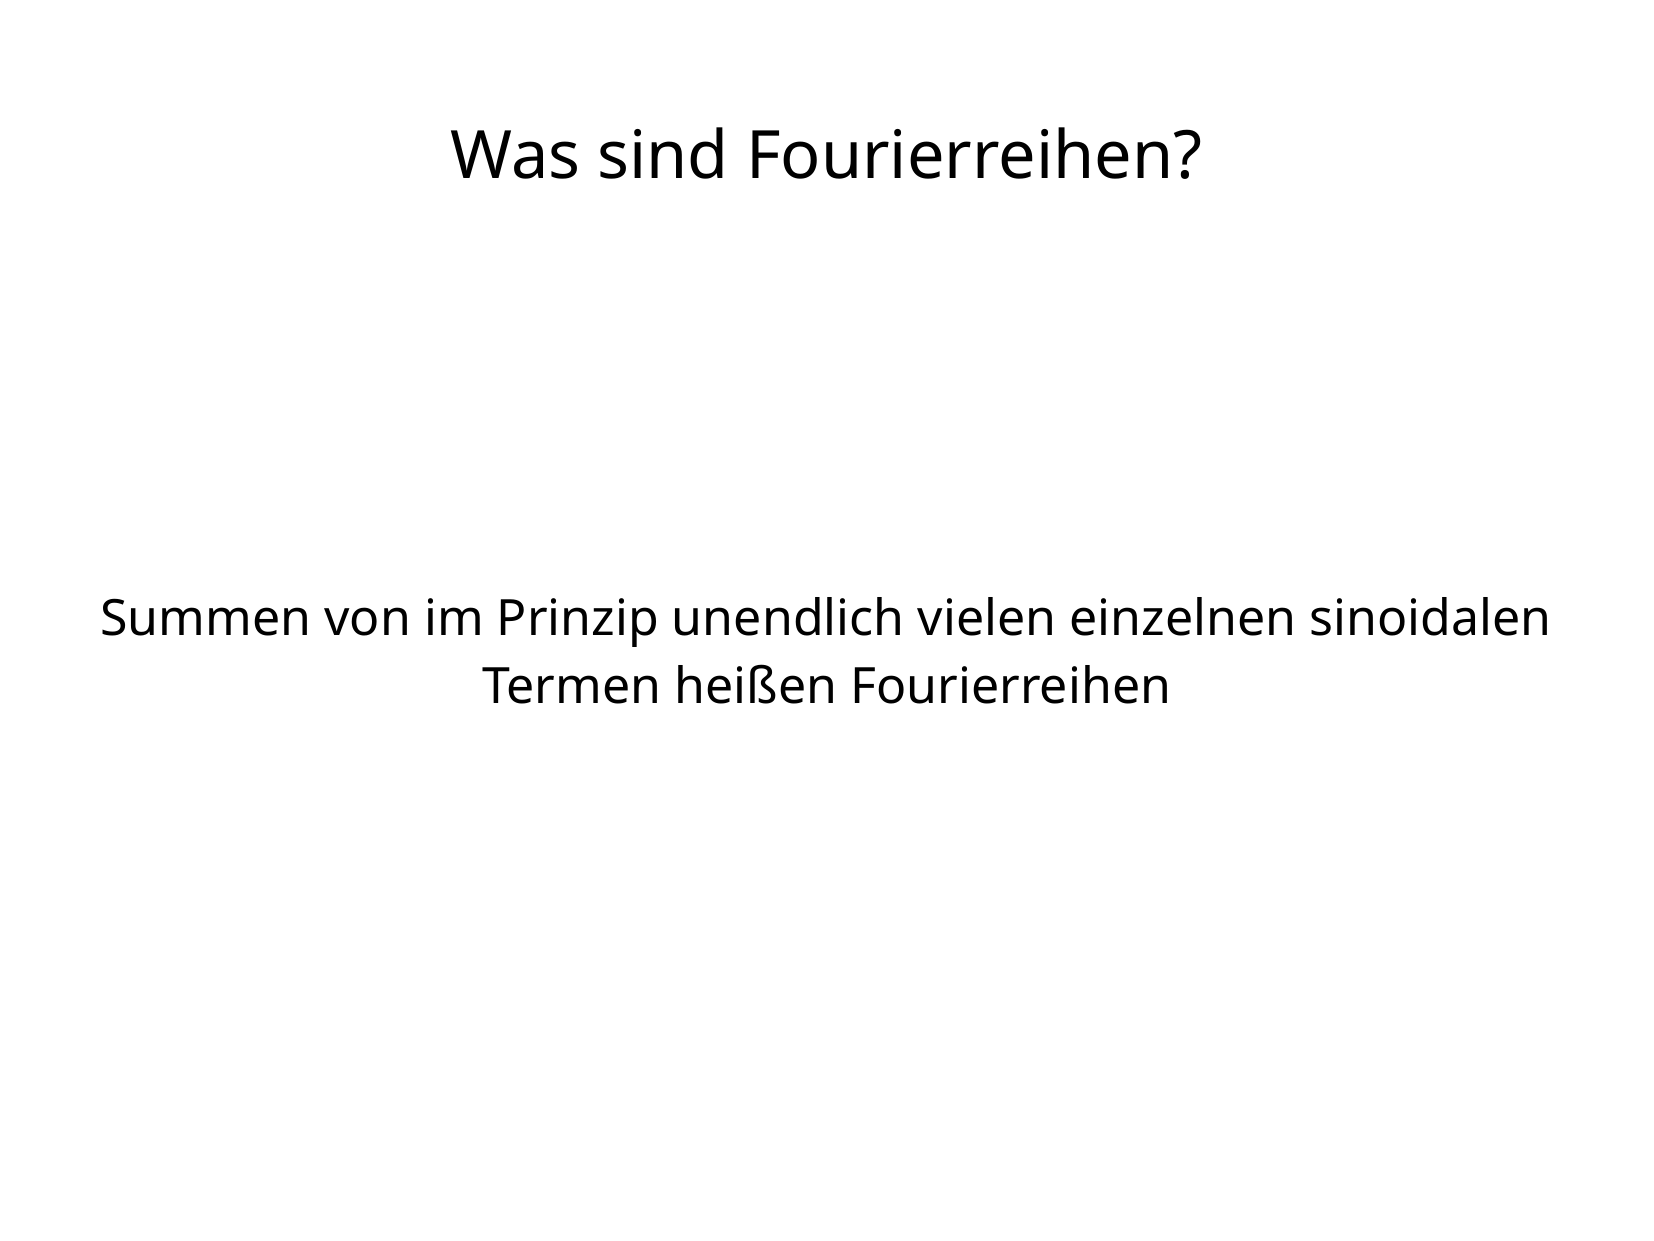

# Was sind Fourierreihen?
Summen von im Prinzip unendlich vielen einzelnen sinoidalen Termen heißen Fourierreihen